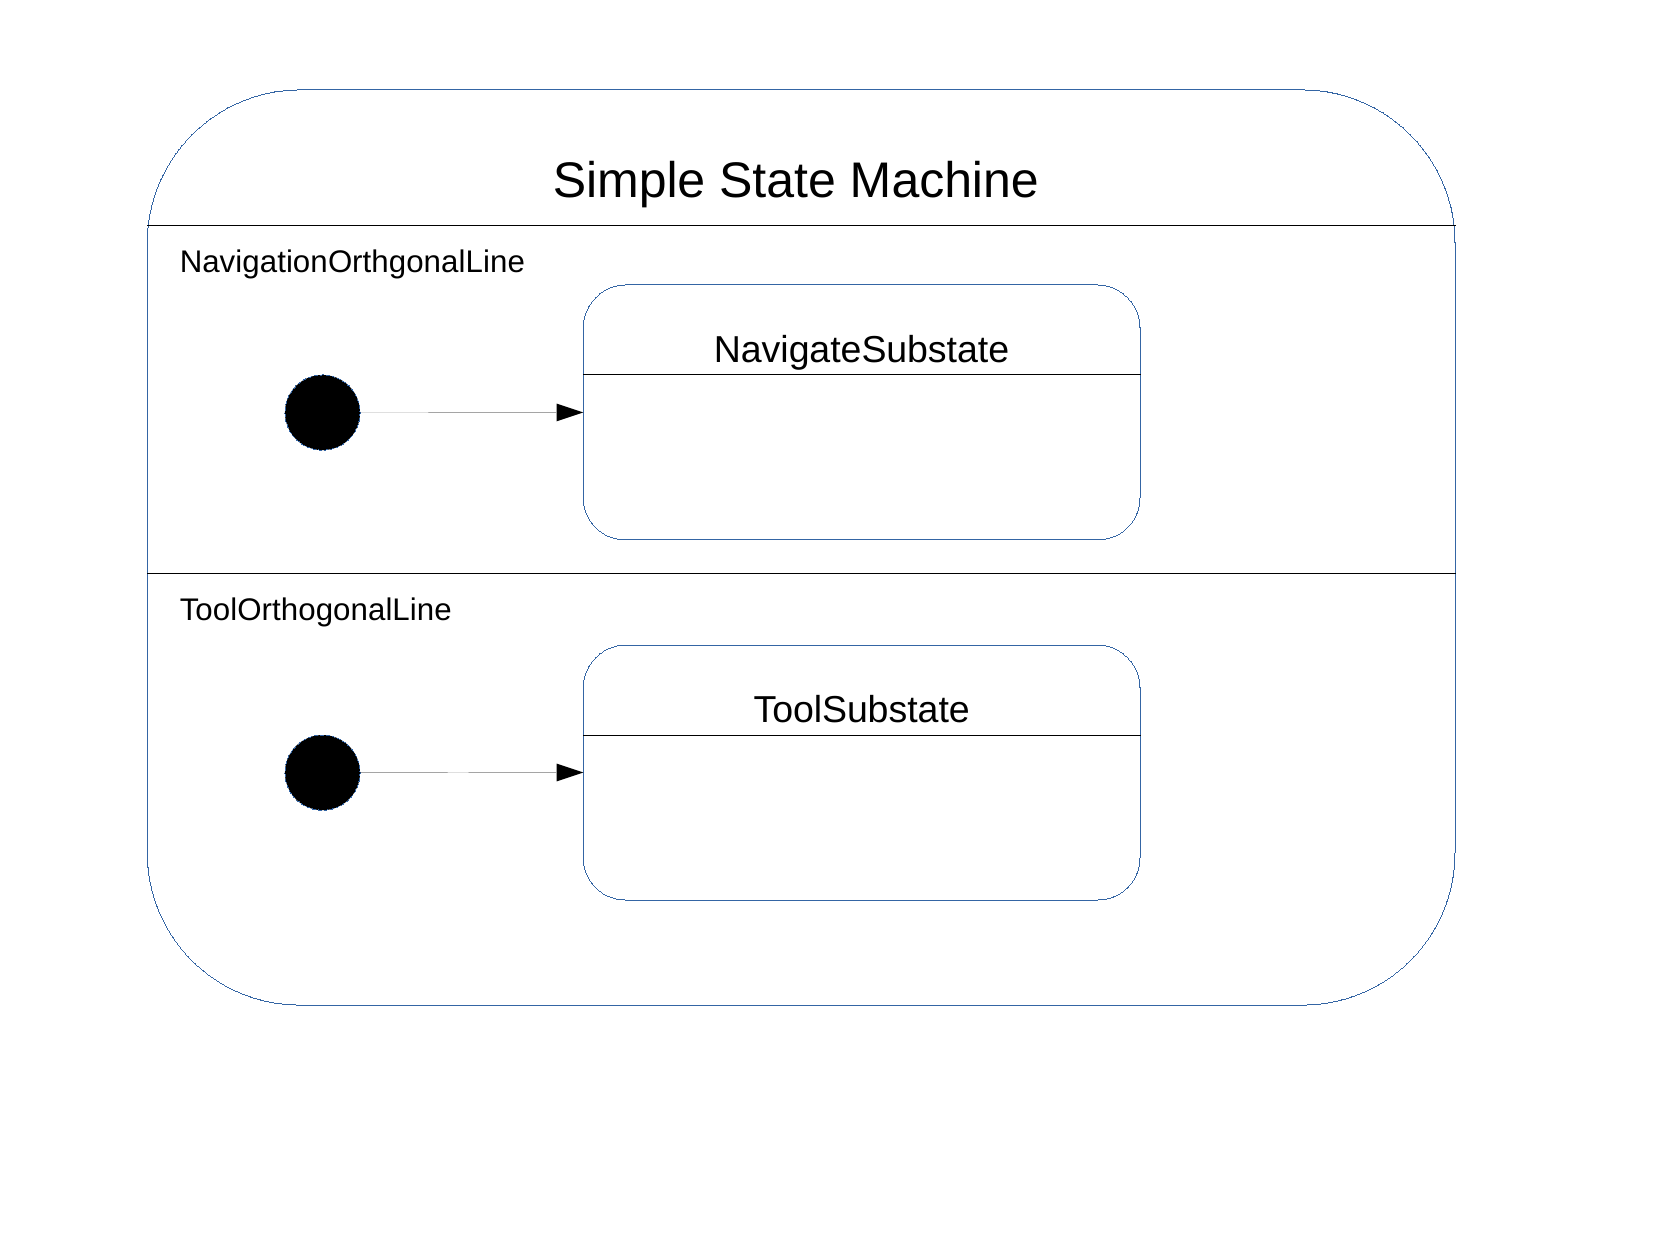

Simple State Machine
NavigationOrthgonalLine
NavigateSubstate
ToolOrthogonalLine
ToolSubstate